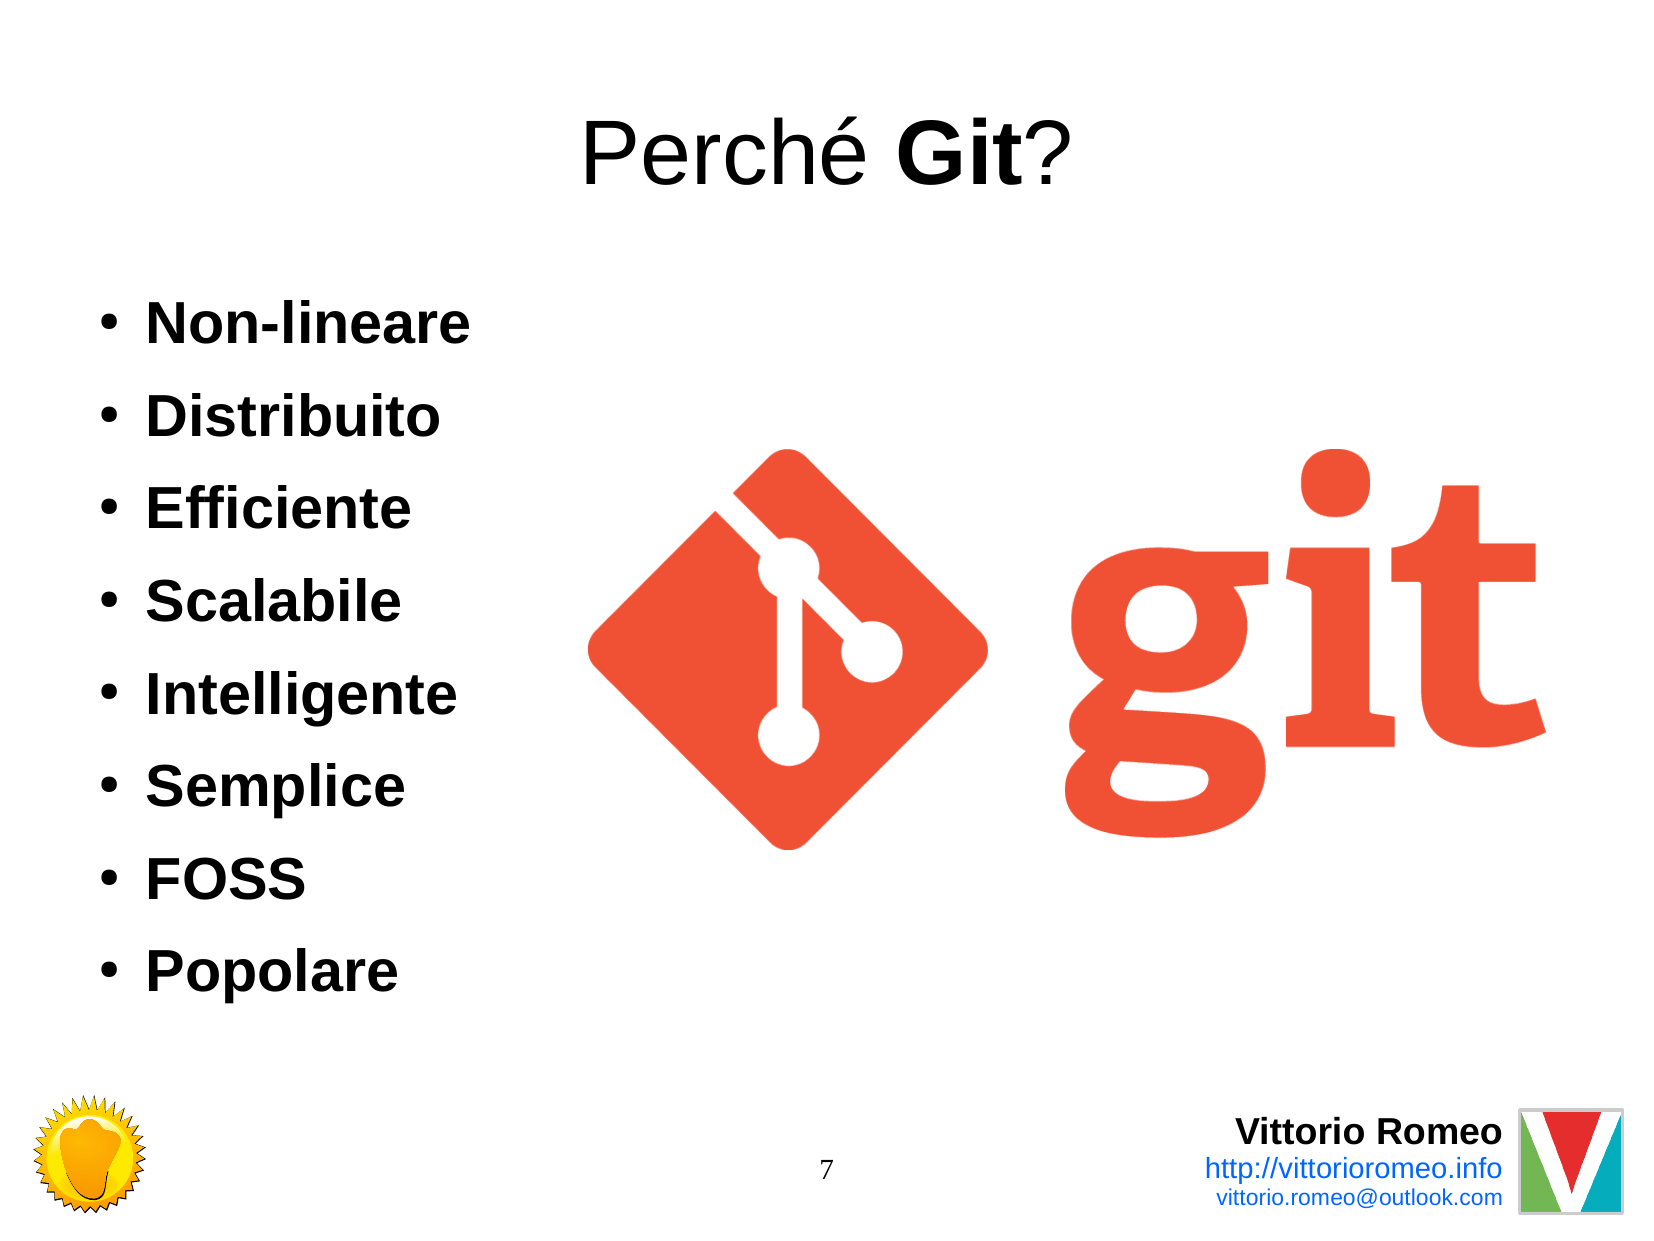

# Perché Git?
Non-lineare
Distribuito
Efficiente
Scalabile
Intelligente
Semplice
FOSS
Popolare